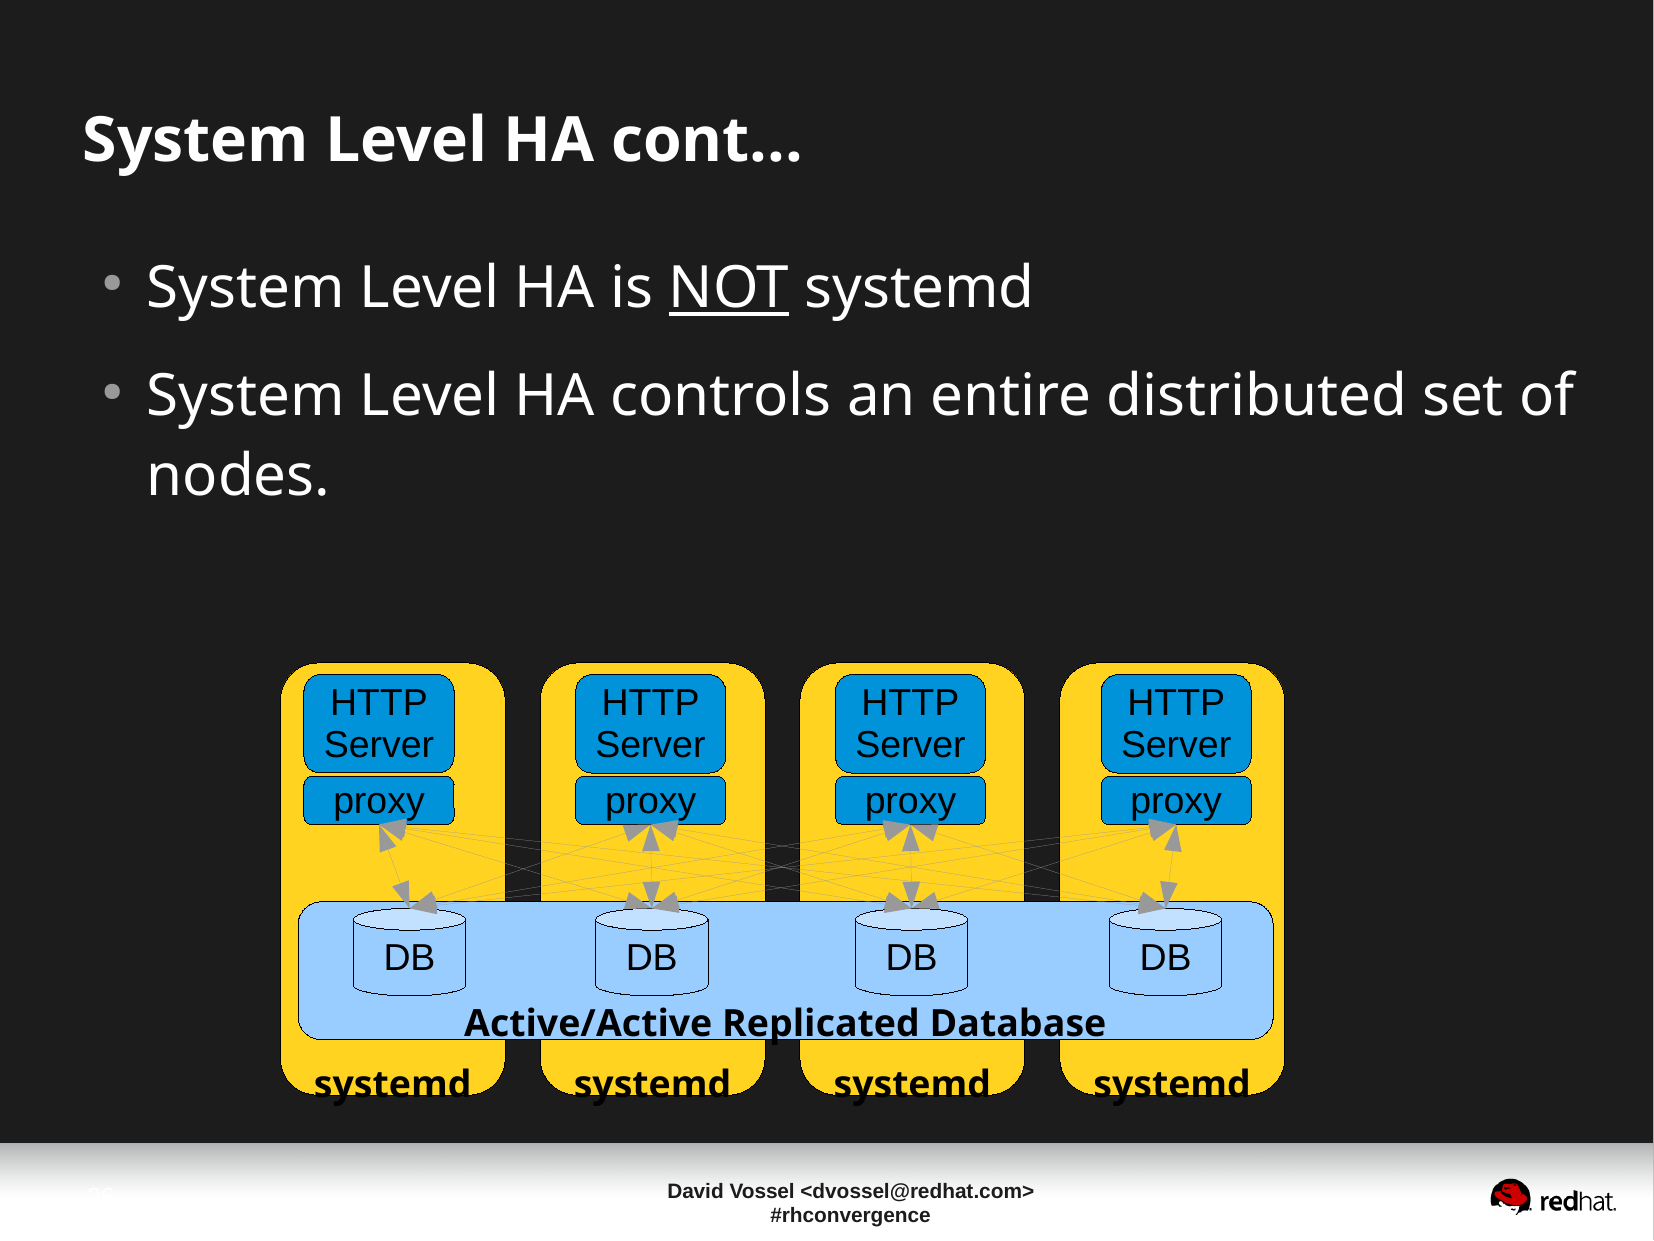

# System Level HA cont...
System Level HA is NOT systemd
System Level HA controls an entire distributed set of nodes.
systemd
systemd
systemd
systemd
HTTP
Server
HTTP
Server
HTTP
Server
HTTP
Server
proxy
proxy
proxy
proxy
Active/Active Replicated Database
DB
DB
DB
DB